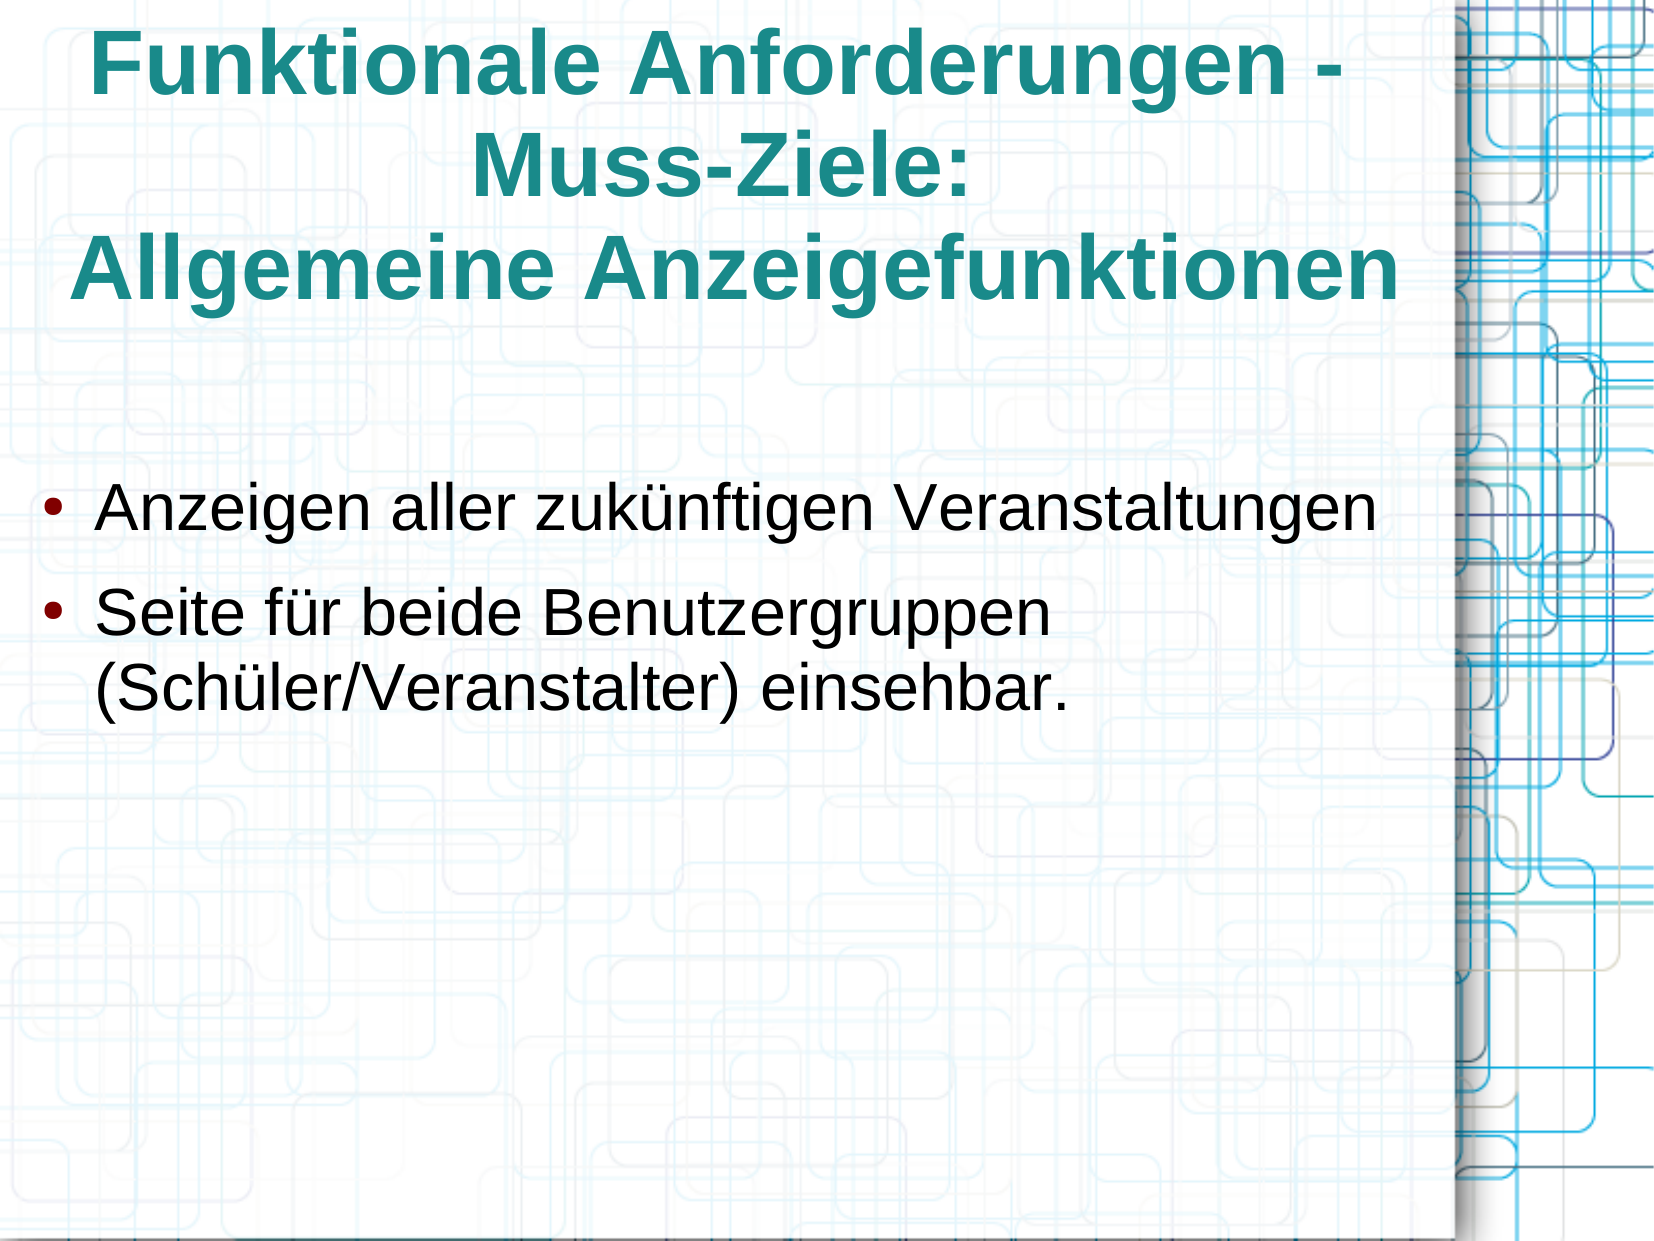

# Funktionale Anforderungen - Muss-Ziele: Allgemeine Anzeigefunktionen
Anzeigen aller zukünftigen Veranstaltungen
Seite für beide Benutzergruppen (Schüler/Veranstalter) einsehbar.